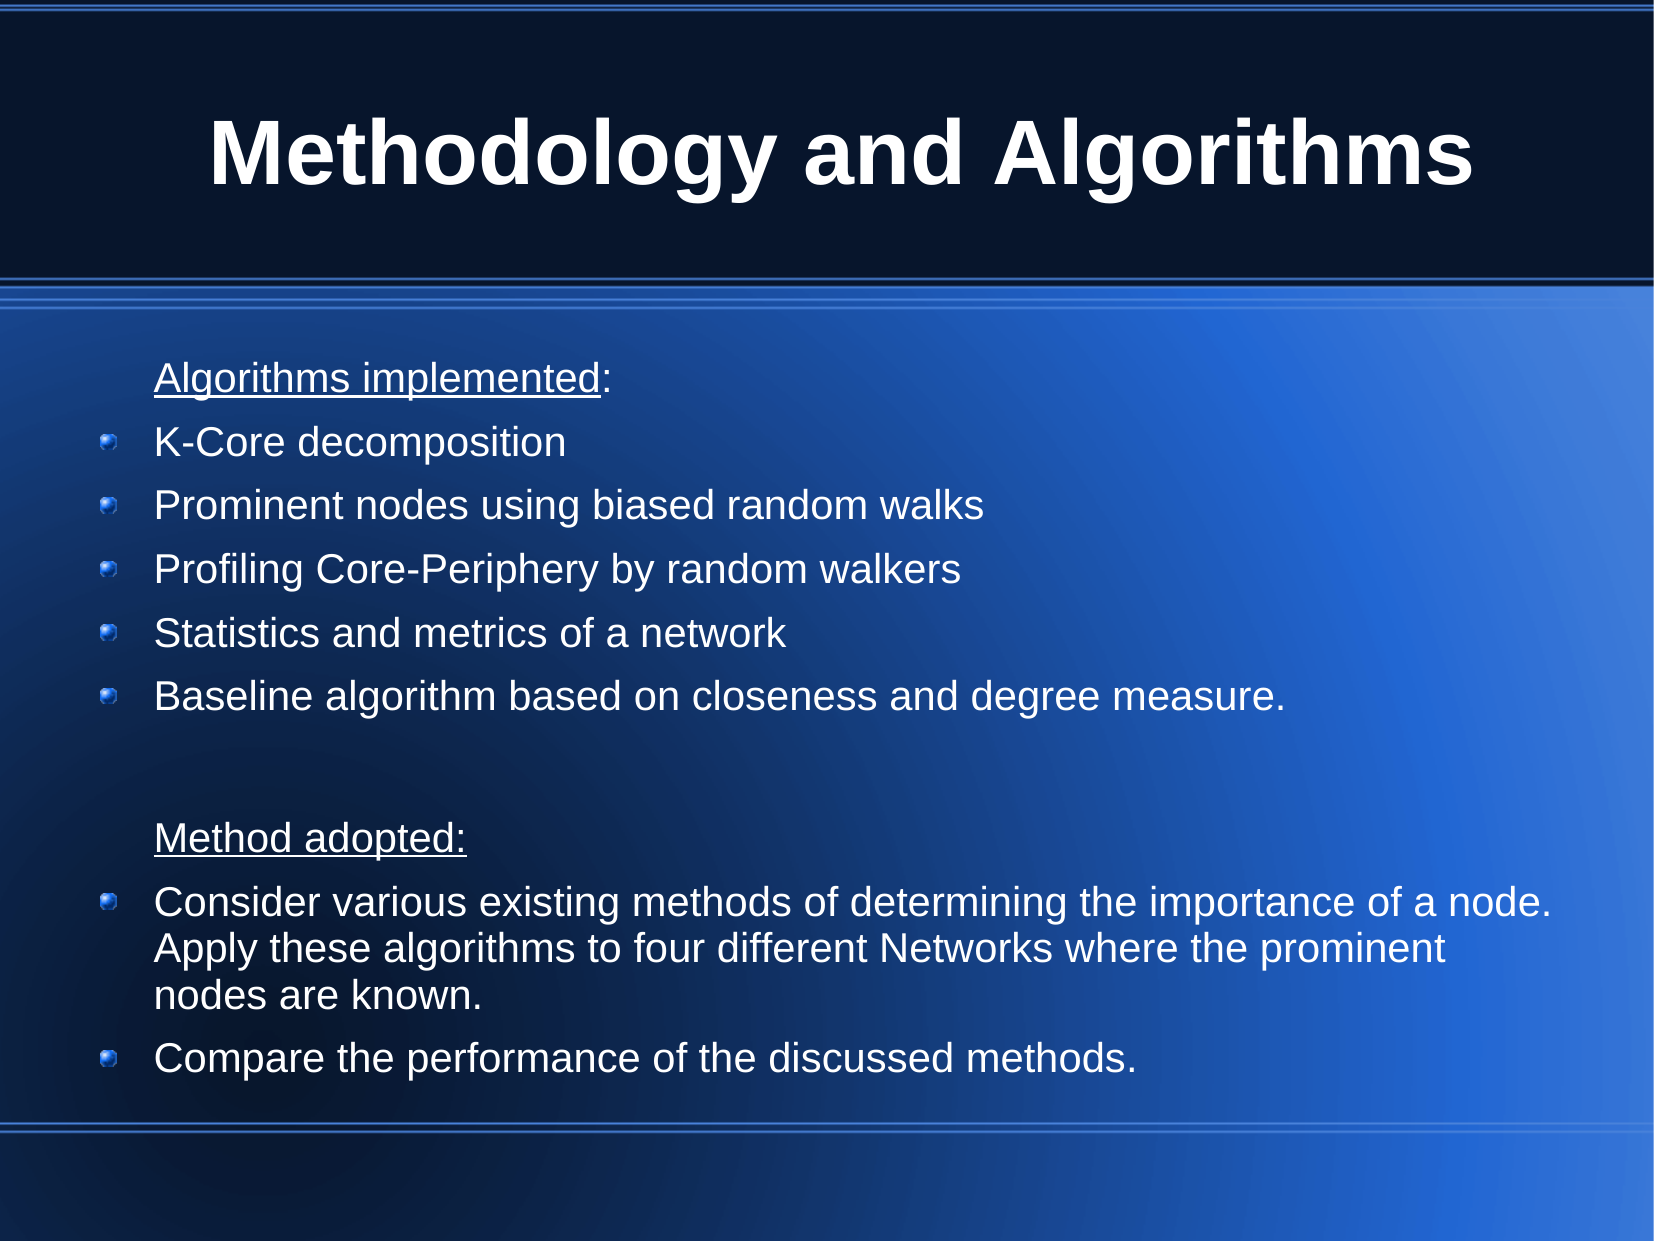

# Methodology and Algorithms
Algorithms implemented:
K-Core decomposition
Prominent nodes using biased random walks
Profiling Core-Periphery by random walkers
Statistics and metrics of a network
Baseline algorithm based on closeness and degree measure.
Method adopted:
Consider various existing methods of determining the importance of a node. Apply these algorithms to four different Networks where the prominent nodes are known.
Compare the performance of the discussed methods.